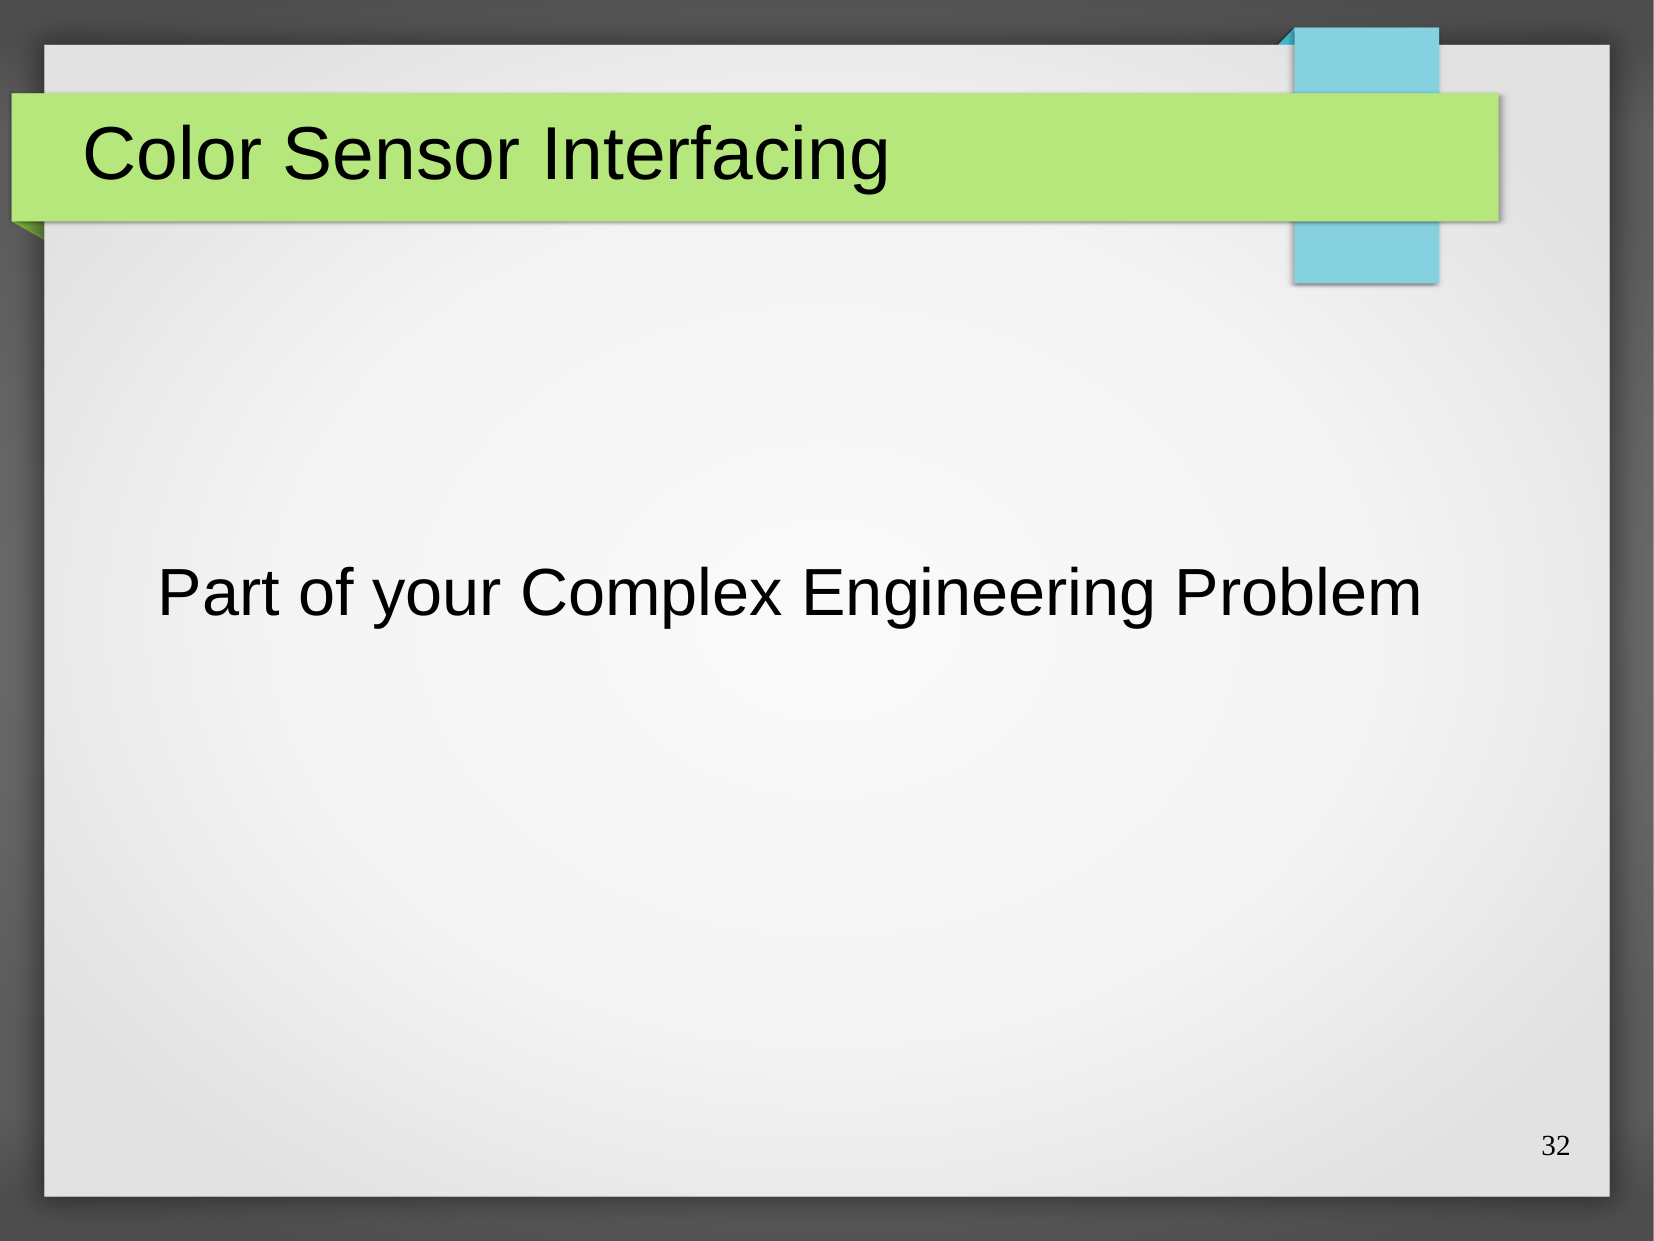

# Color Sensor Interfacing
Part of your Complex Engineering Problem
32